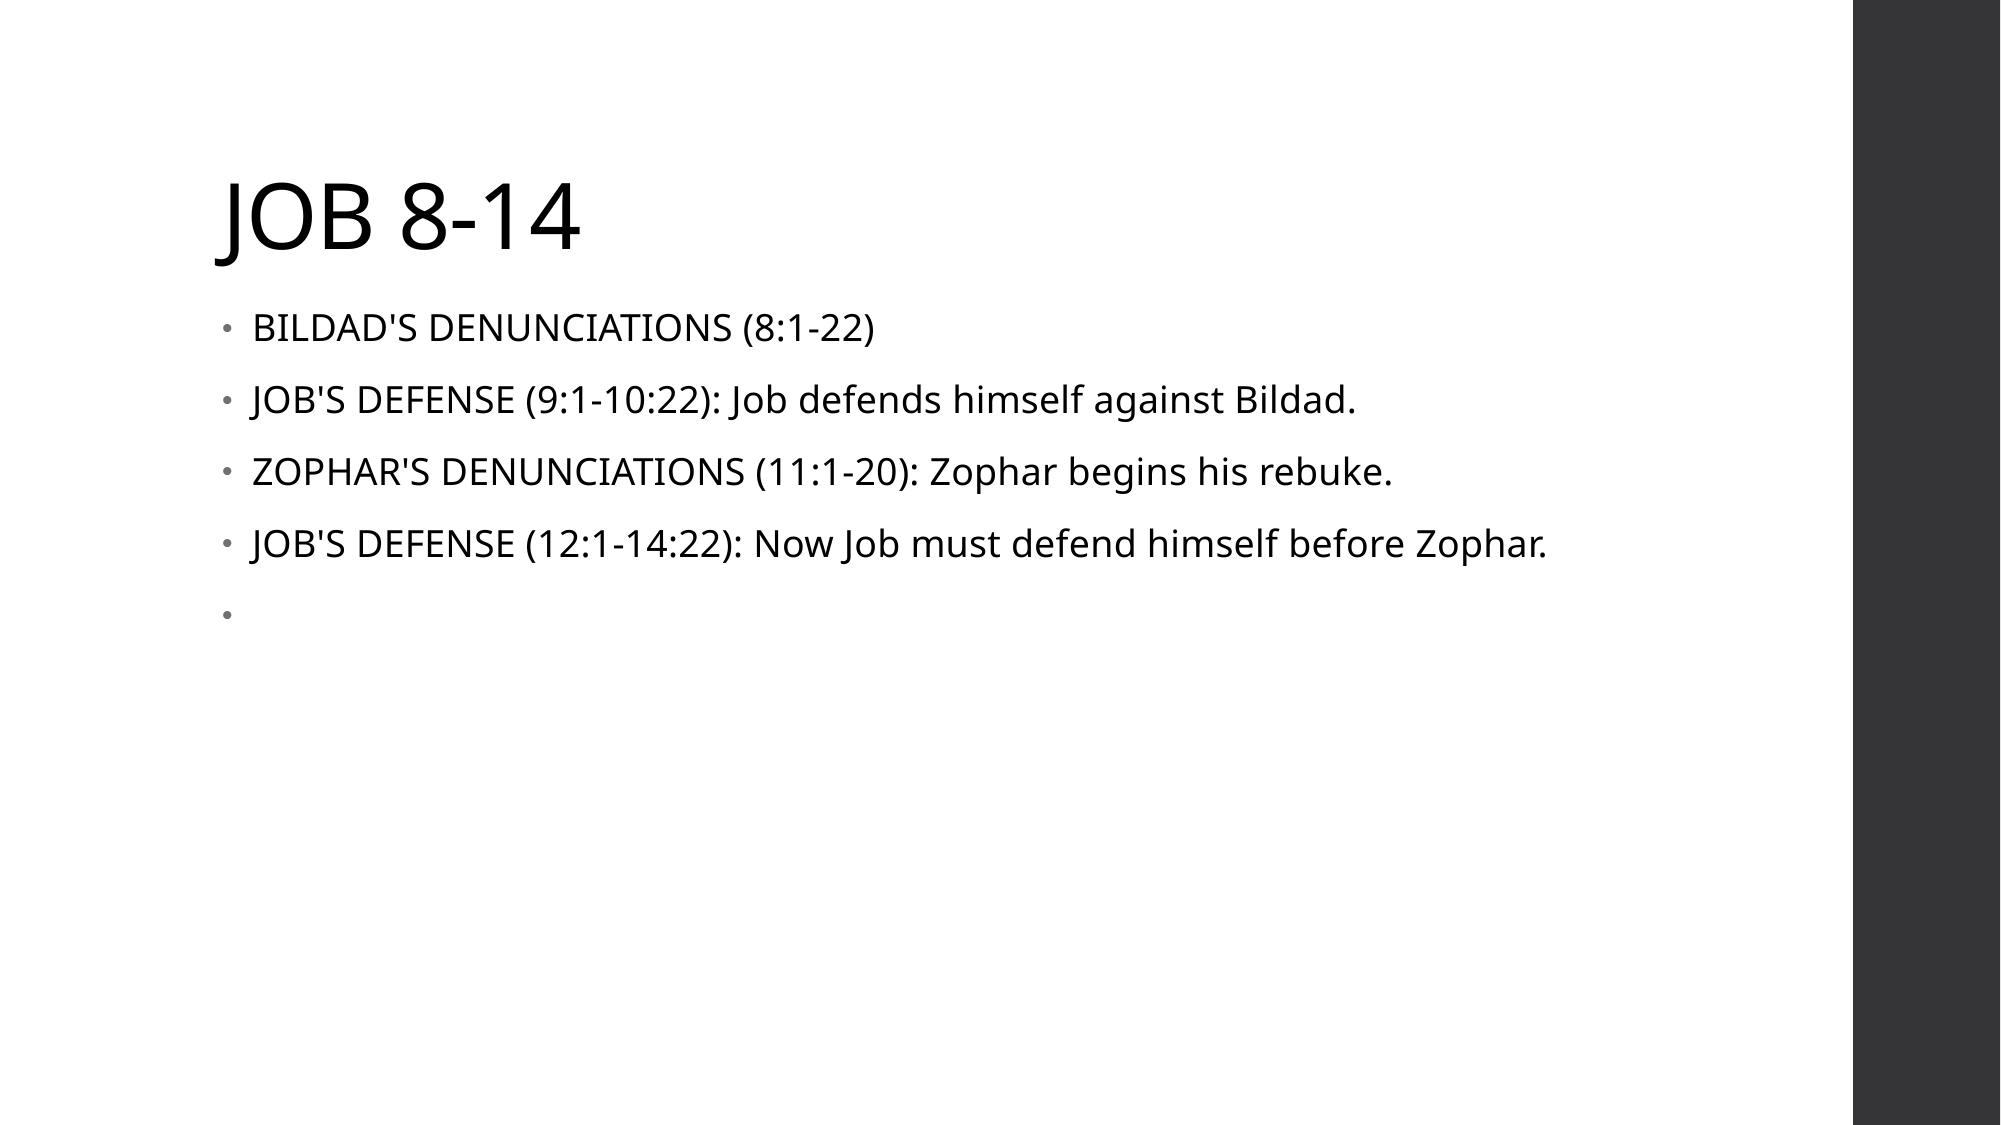

# JOB 8-14
BILDAD'S DENUNCIATIONS (8:1-22)
JOB'S DEFENSE (9:1-10:22): Job defends himself against Bildad.
ZOPHAR'S DENUNCIATIONS (11:1-20): Zophar begins his rebuke.
JOB'S DEFENSE (12:1-14:22): Now Job must defend himself before Zophar.